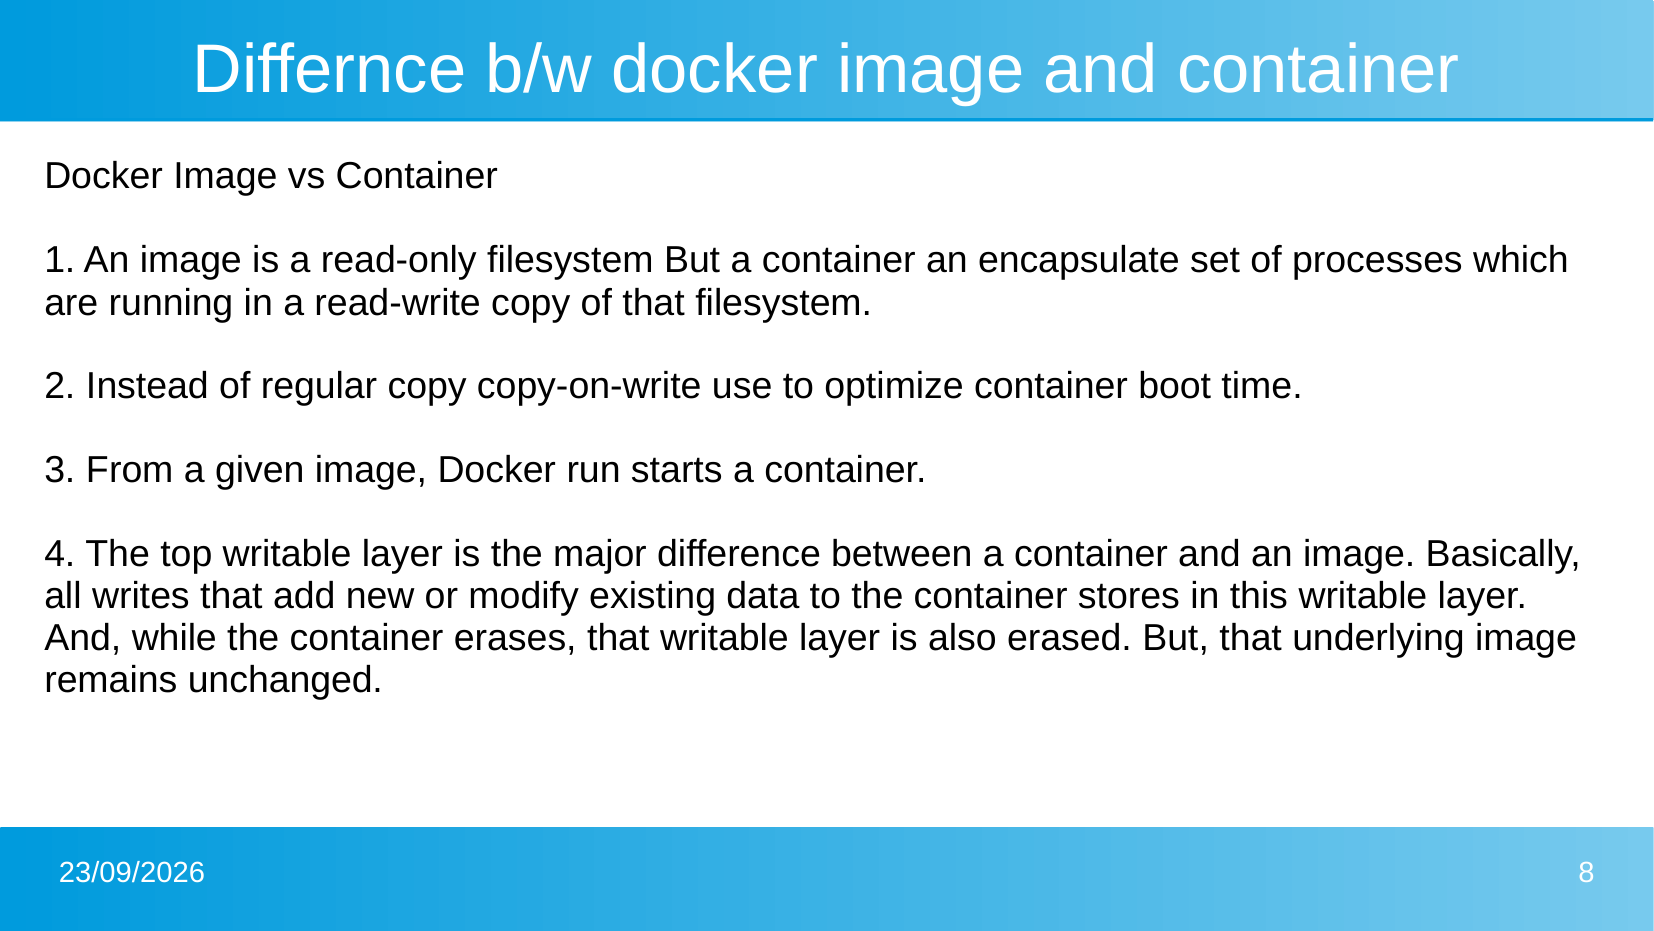

# Differnce b/w docker image and container
Docker Image vs Container
1. An image is a read-only filesystem But a container an encapsulate set of processes which are running in a read-write copy of that filesystem.
2. Instead of regular copy copy-on-write use to optimize container boot time.
3. From a given image, Docker run starts a container.
4. The top writable layer is the major difference between a container and an image. Basically, all writes that add new or modify existing data to the container stores in this writable layer. And, while the container erases, that writable layer is also erased. But, that underlying image remains unchanged.
8